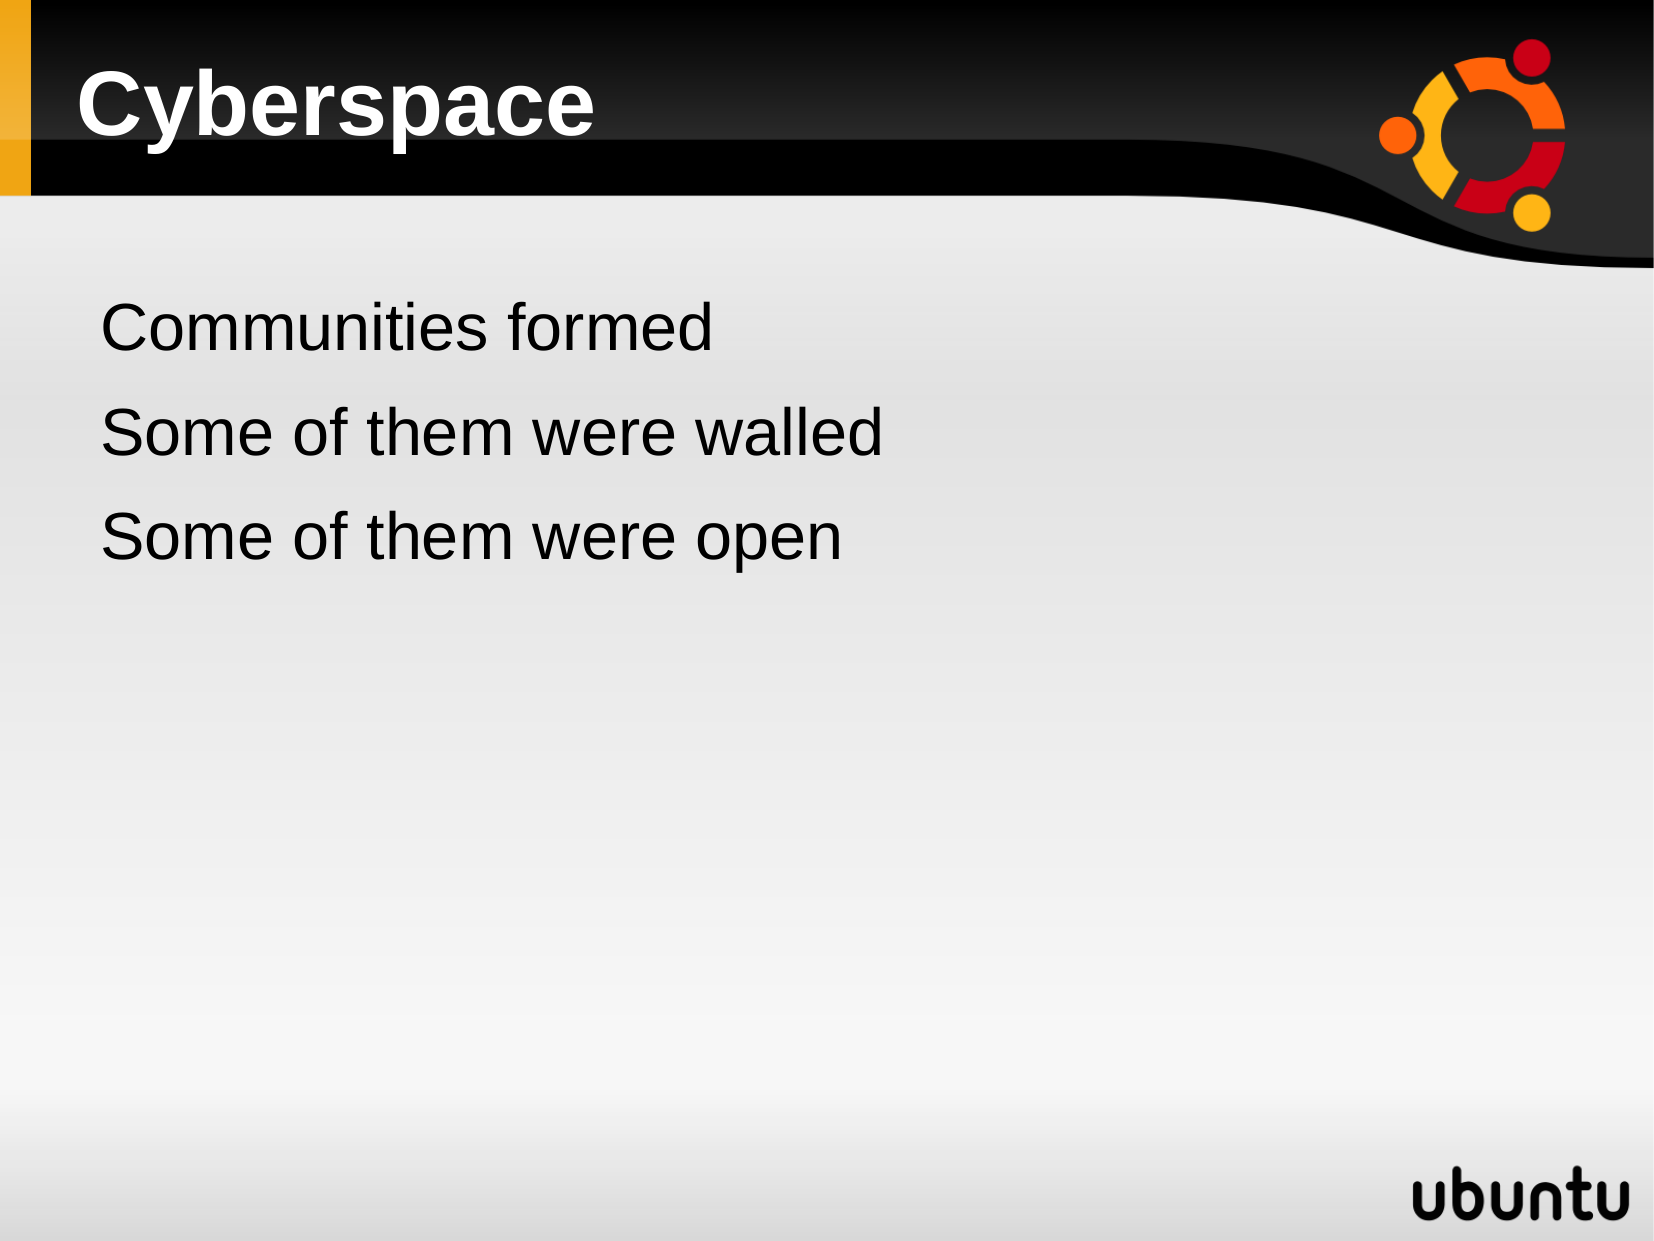

# Cyberspace
Communities formed
Some of them were walled
Some of them were open